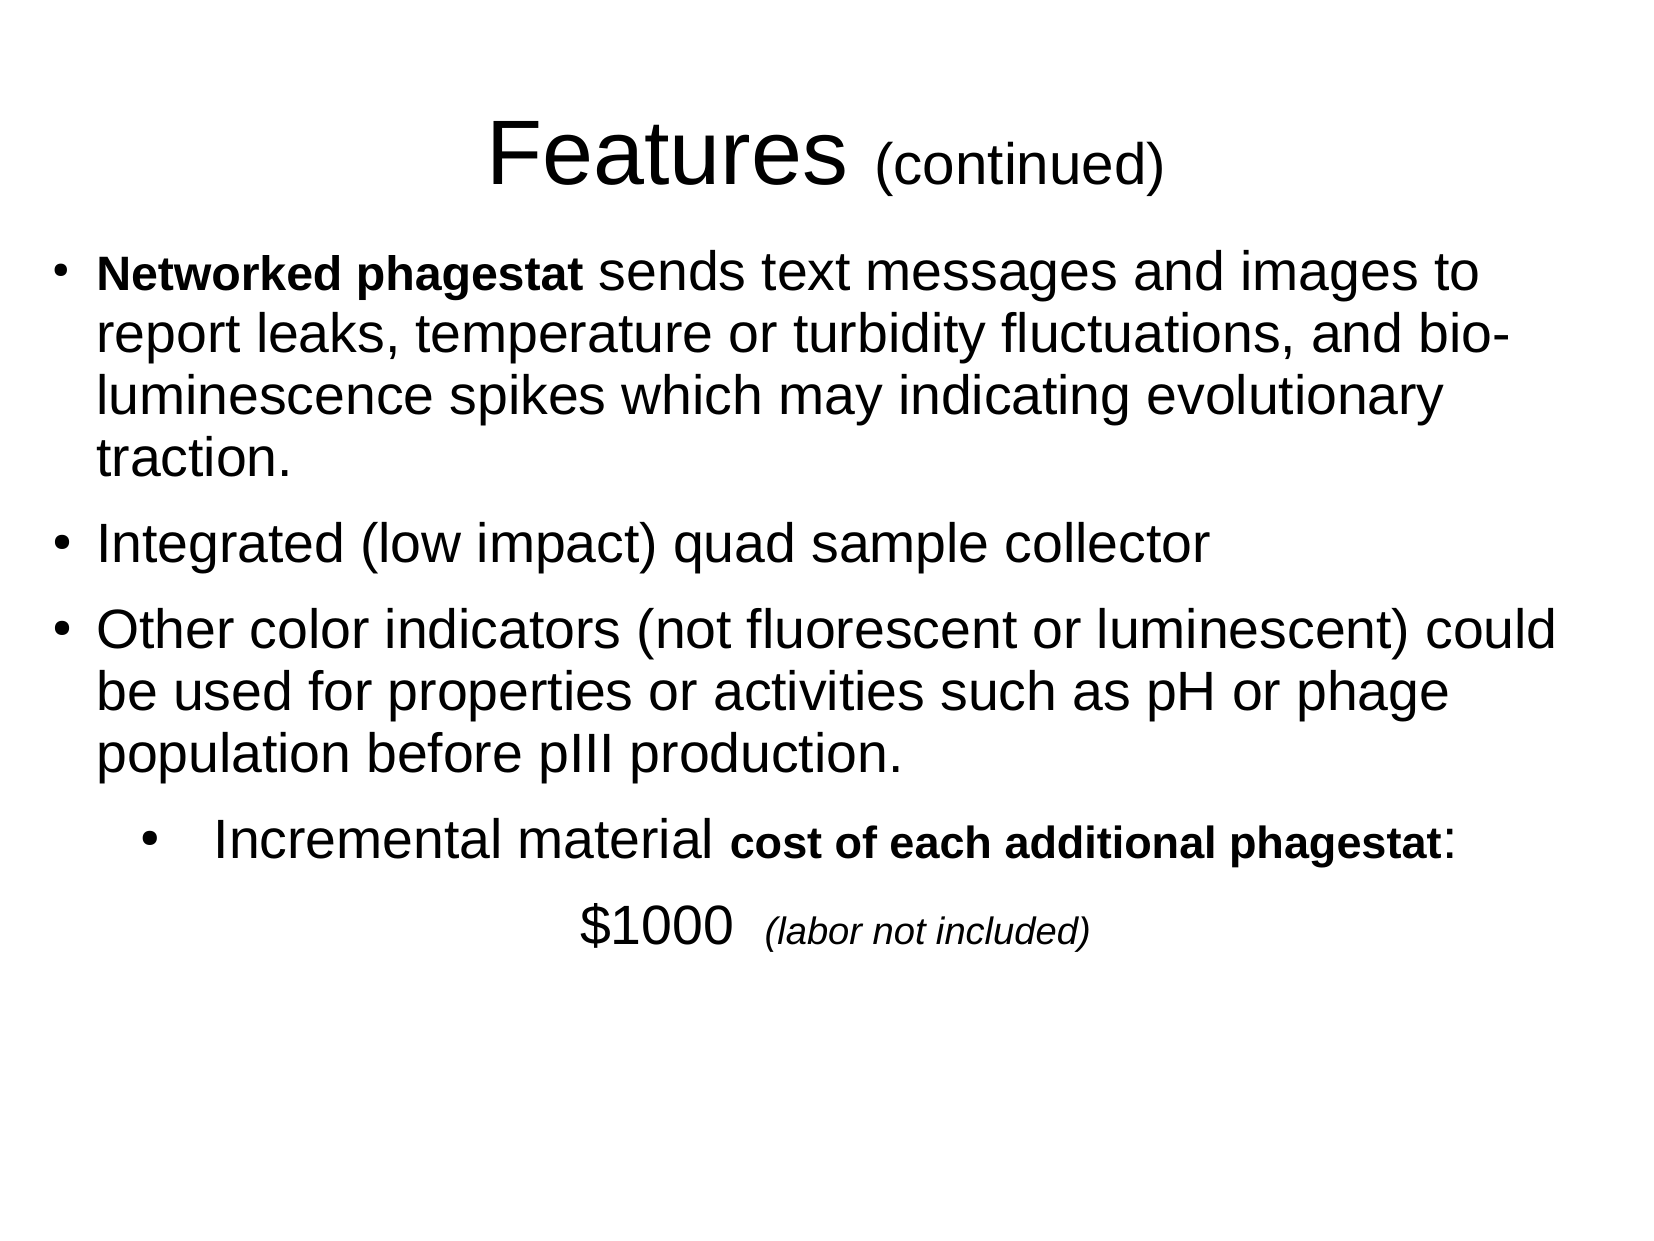

# Features (continued)
Networked phagestat sends text messages and images to report leaks, temperature or turbidity fluctuations, and bio-luminescence spikes which may indicating evolutionary traction.
Integrated (low impact) quad sample collector
Other color indicators (not fluorescent or luminescent) could be used for properties or activities such as pH or phage population before pIII production.
Incremental material cost of each additional phagestat:
$1000 (labor not included)